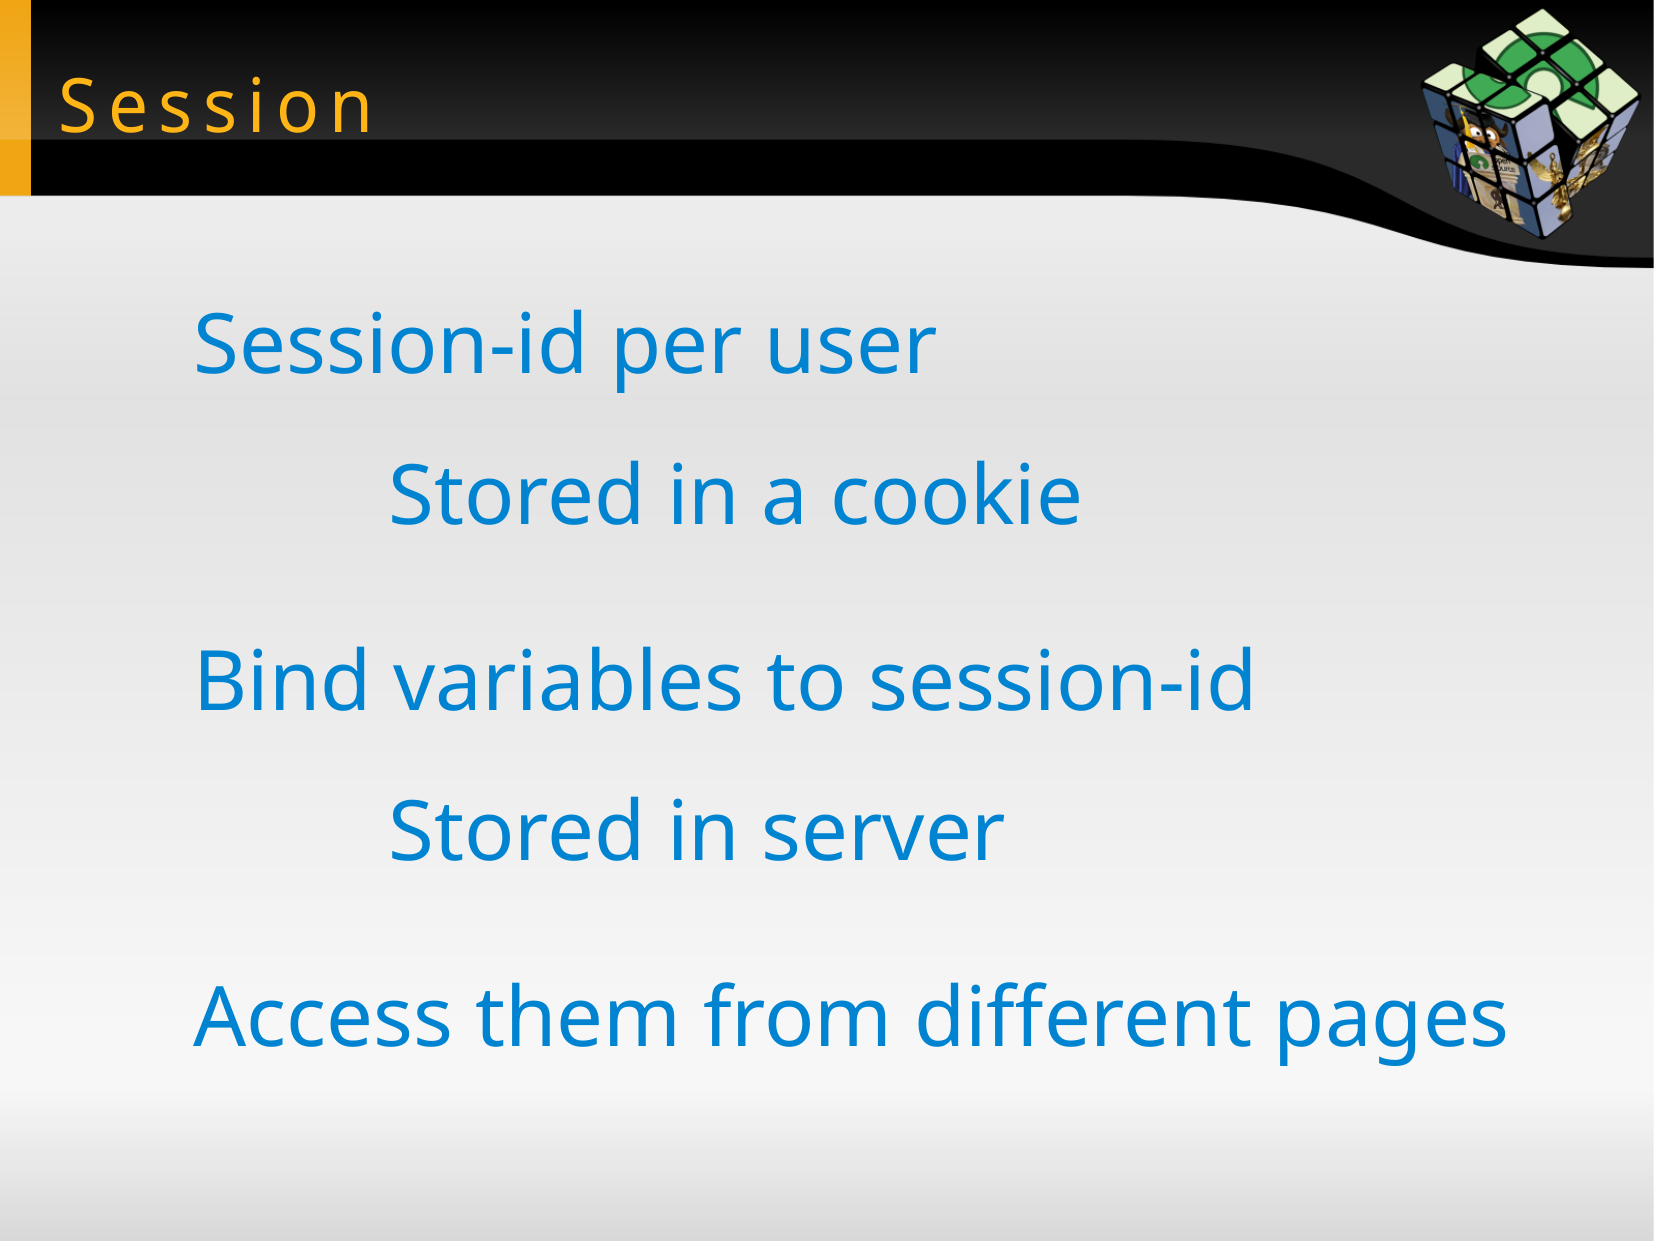

# Session
Session-id per user
Stored in a cookie
Bind variables to session-id
Stored in server
Access them from different pages